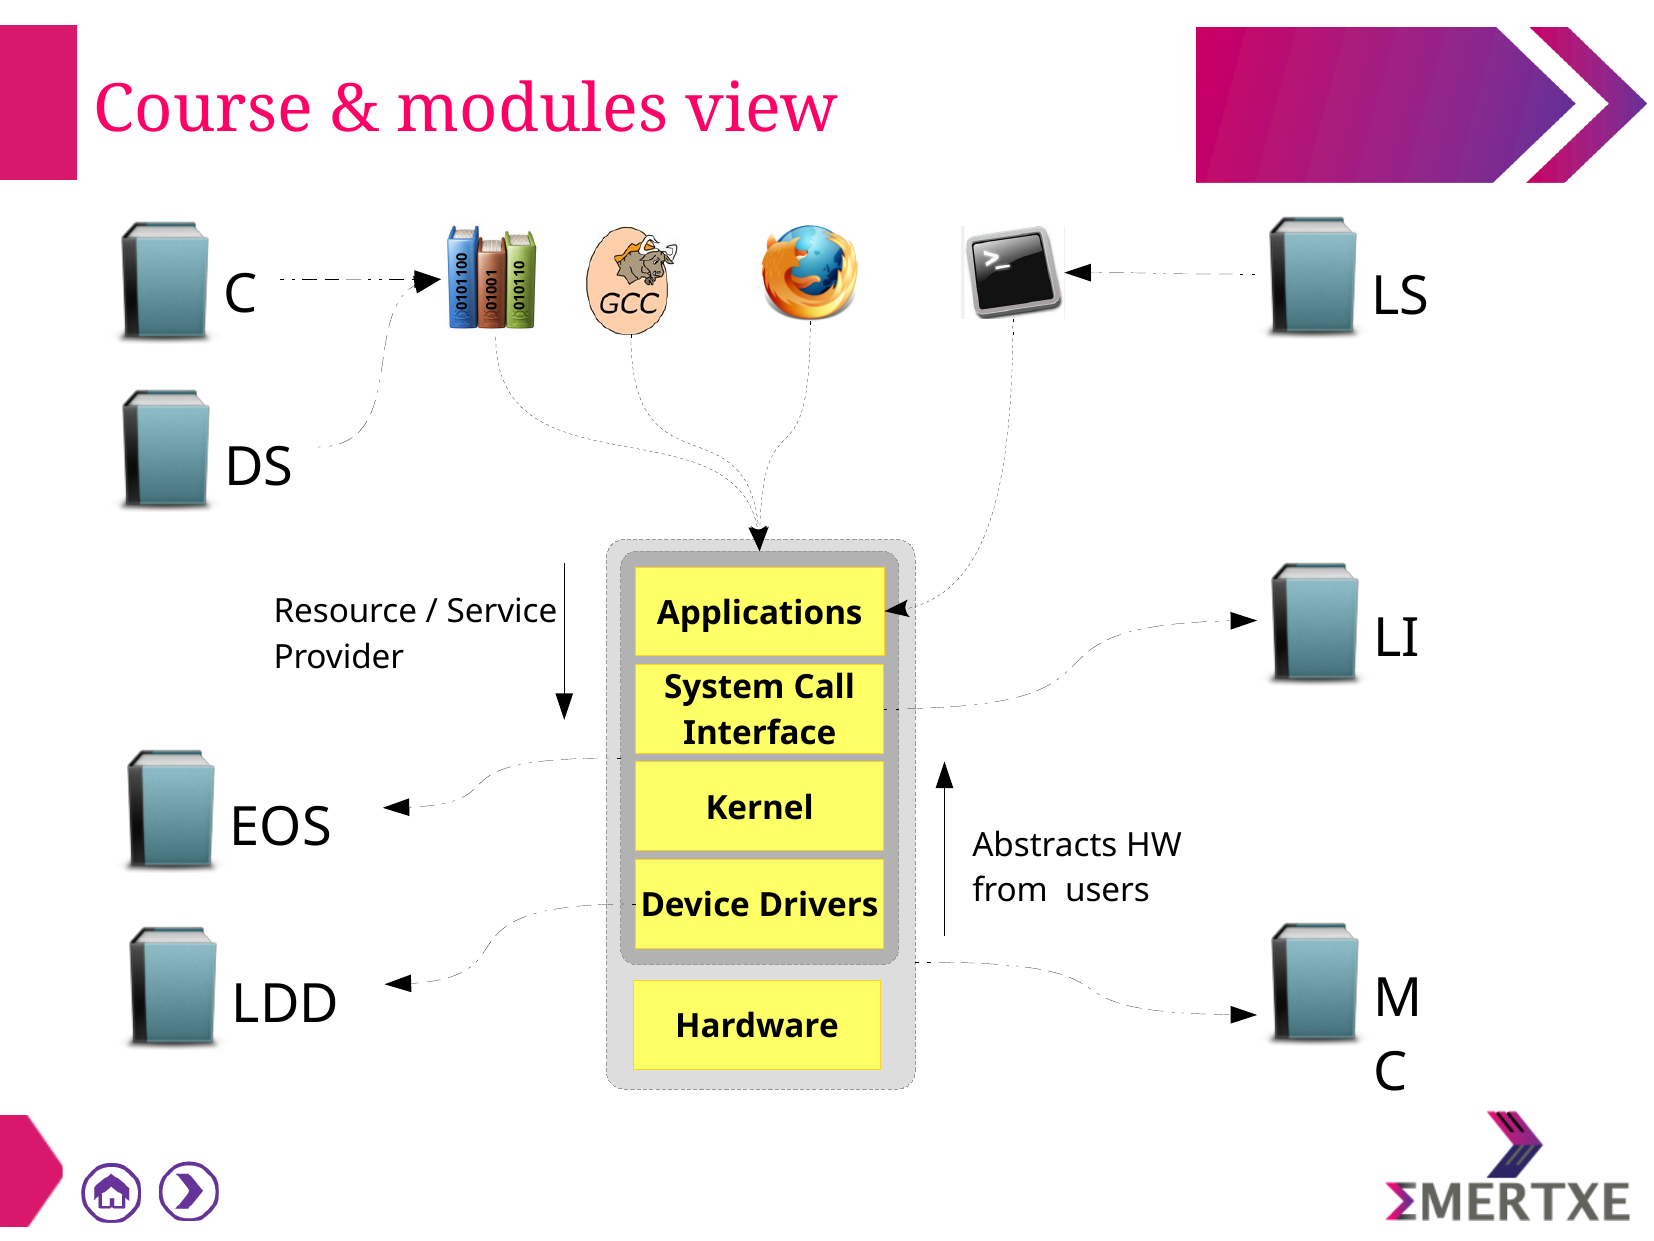

# Course & modules view
LS
C
0101100
010110
01001
DS
LI
Applications
Resource / Service
Provider
System Call
Interface
EOS
Kernel
Abstracts HW
from users
Device Drivers
MC
LDD
Hardware